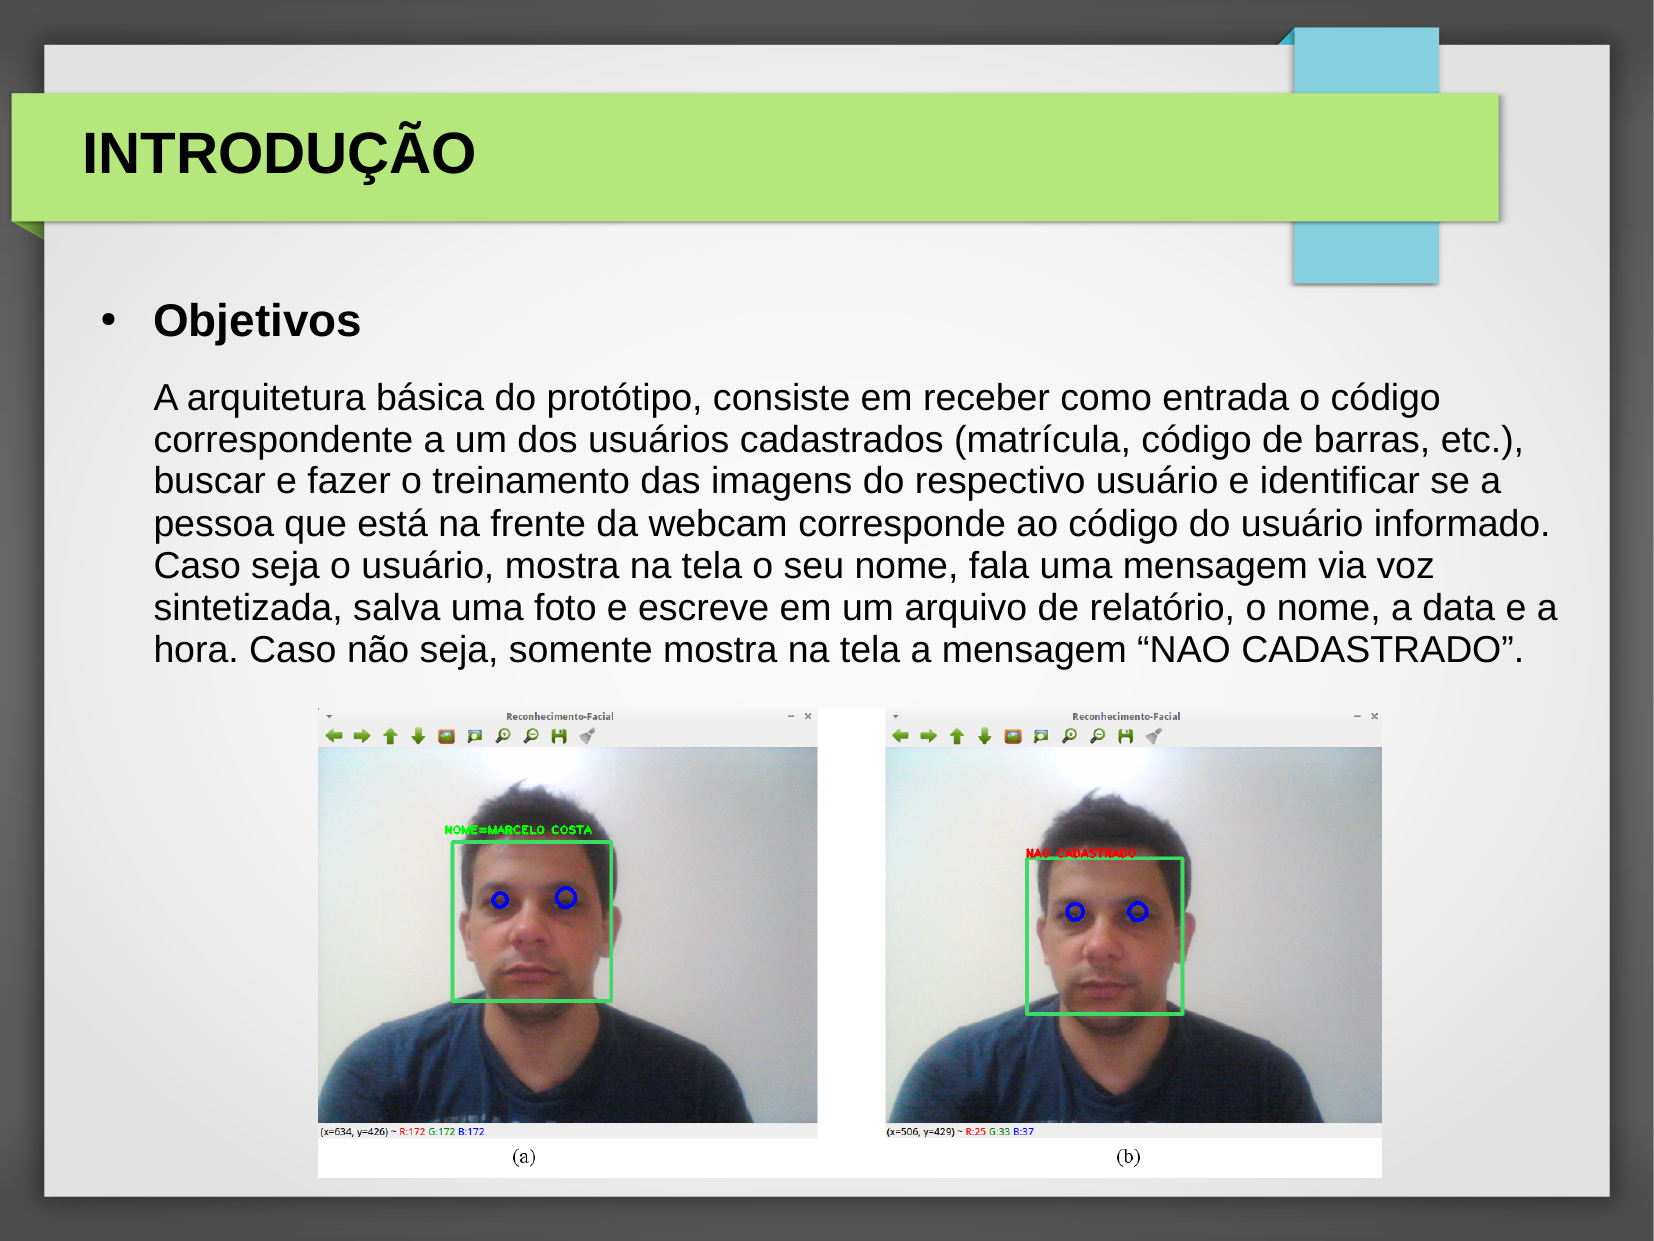

# INTRODUÇÃO
Objetivos
A arquitetura básica do protótipo, consiste em receber como entrada o código correspondente a um dos usuários cadastrados (matrícula, código de barras, etc.), buscar e fazer o treinamento das imagens do respectivo usuário e identificar se a pessoa que está na frente da webcam corresponde ao código do usuário informado. Caso seja o usuário, mostra na tela o seu nome, fala uma mensagem via voz sintetizada, salva uma foto e escreve em um arquivo de relatório, o nome, a data e a hora. Caso não seja, somente mostra na tela a mensagem “NAO CADASTRADO”.